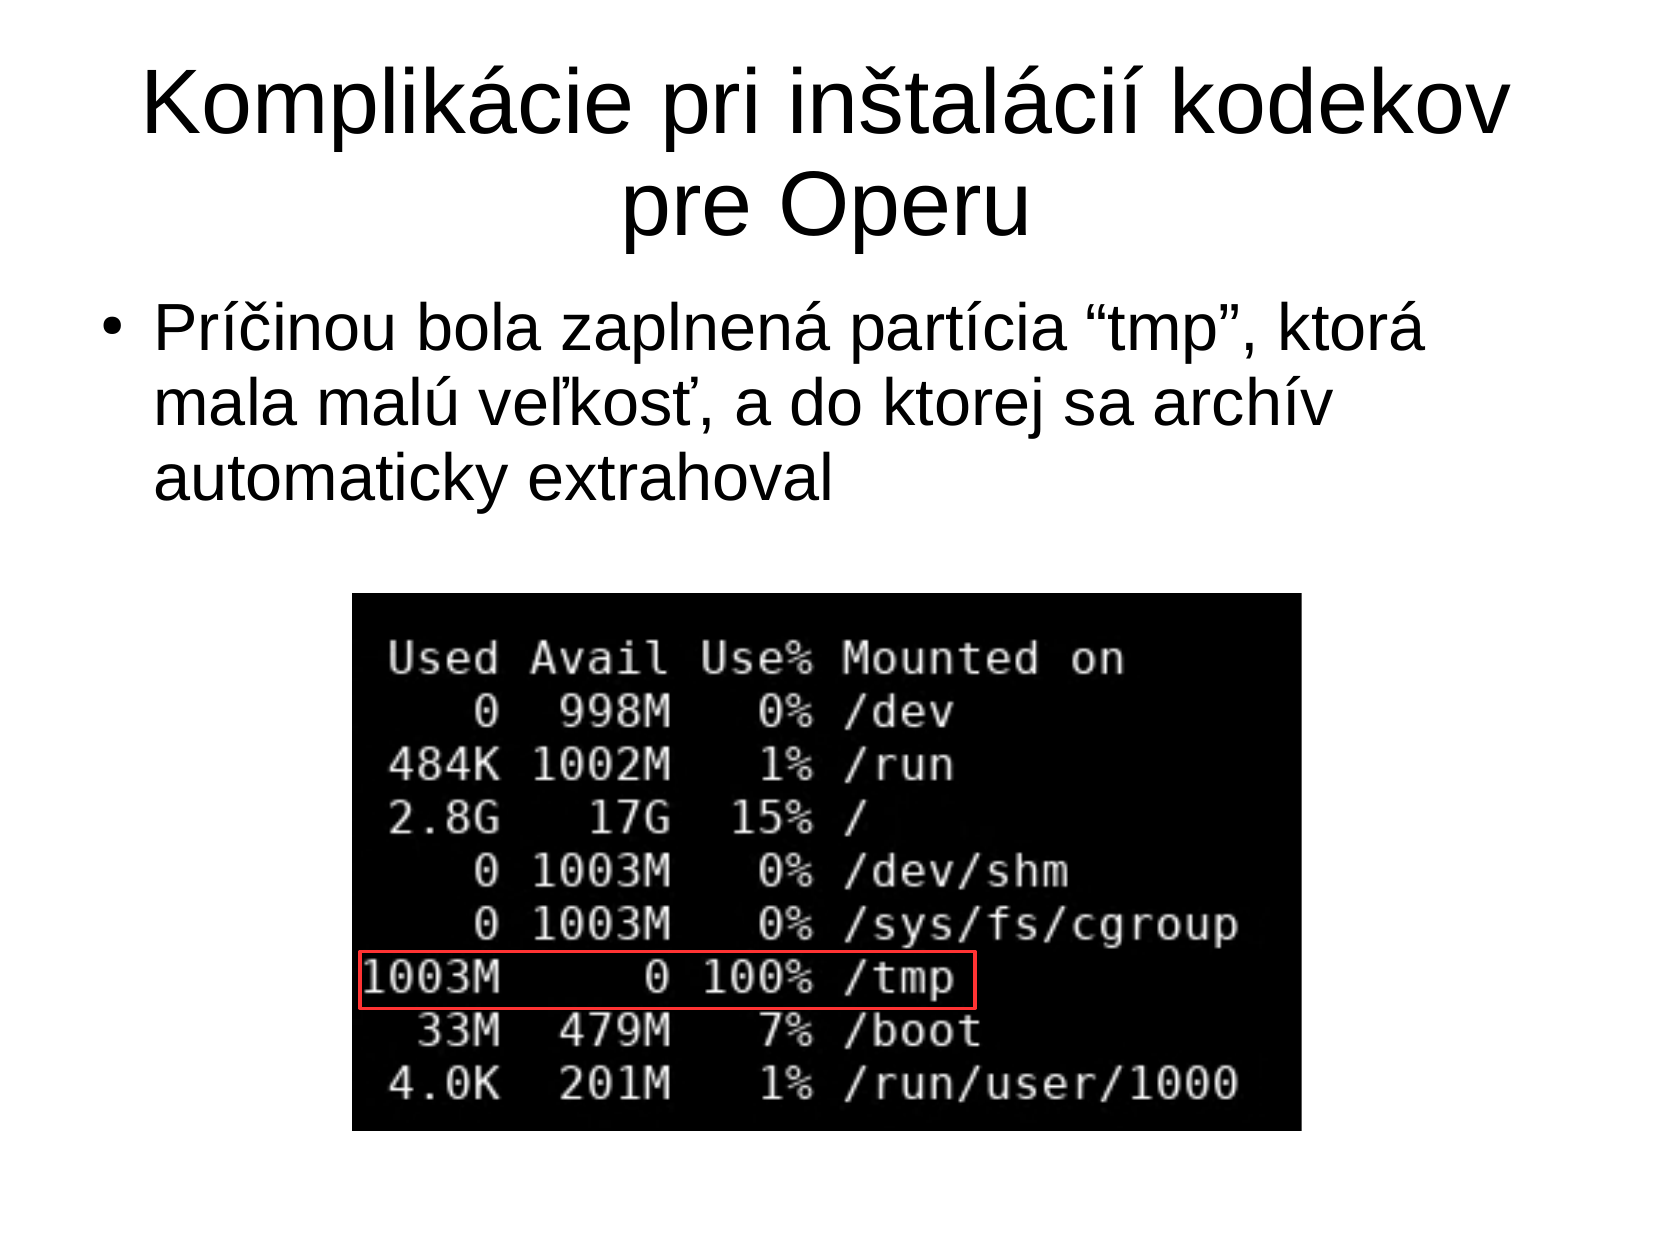

# Komplikácie pri inštalácií kodekov pre Operu
Príčinou bola zaplnená partícia “tmp”, ktorá mala malú veľkosť, a do ktorej sa archív automaticky extrahoval